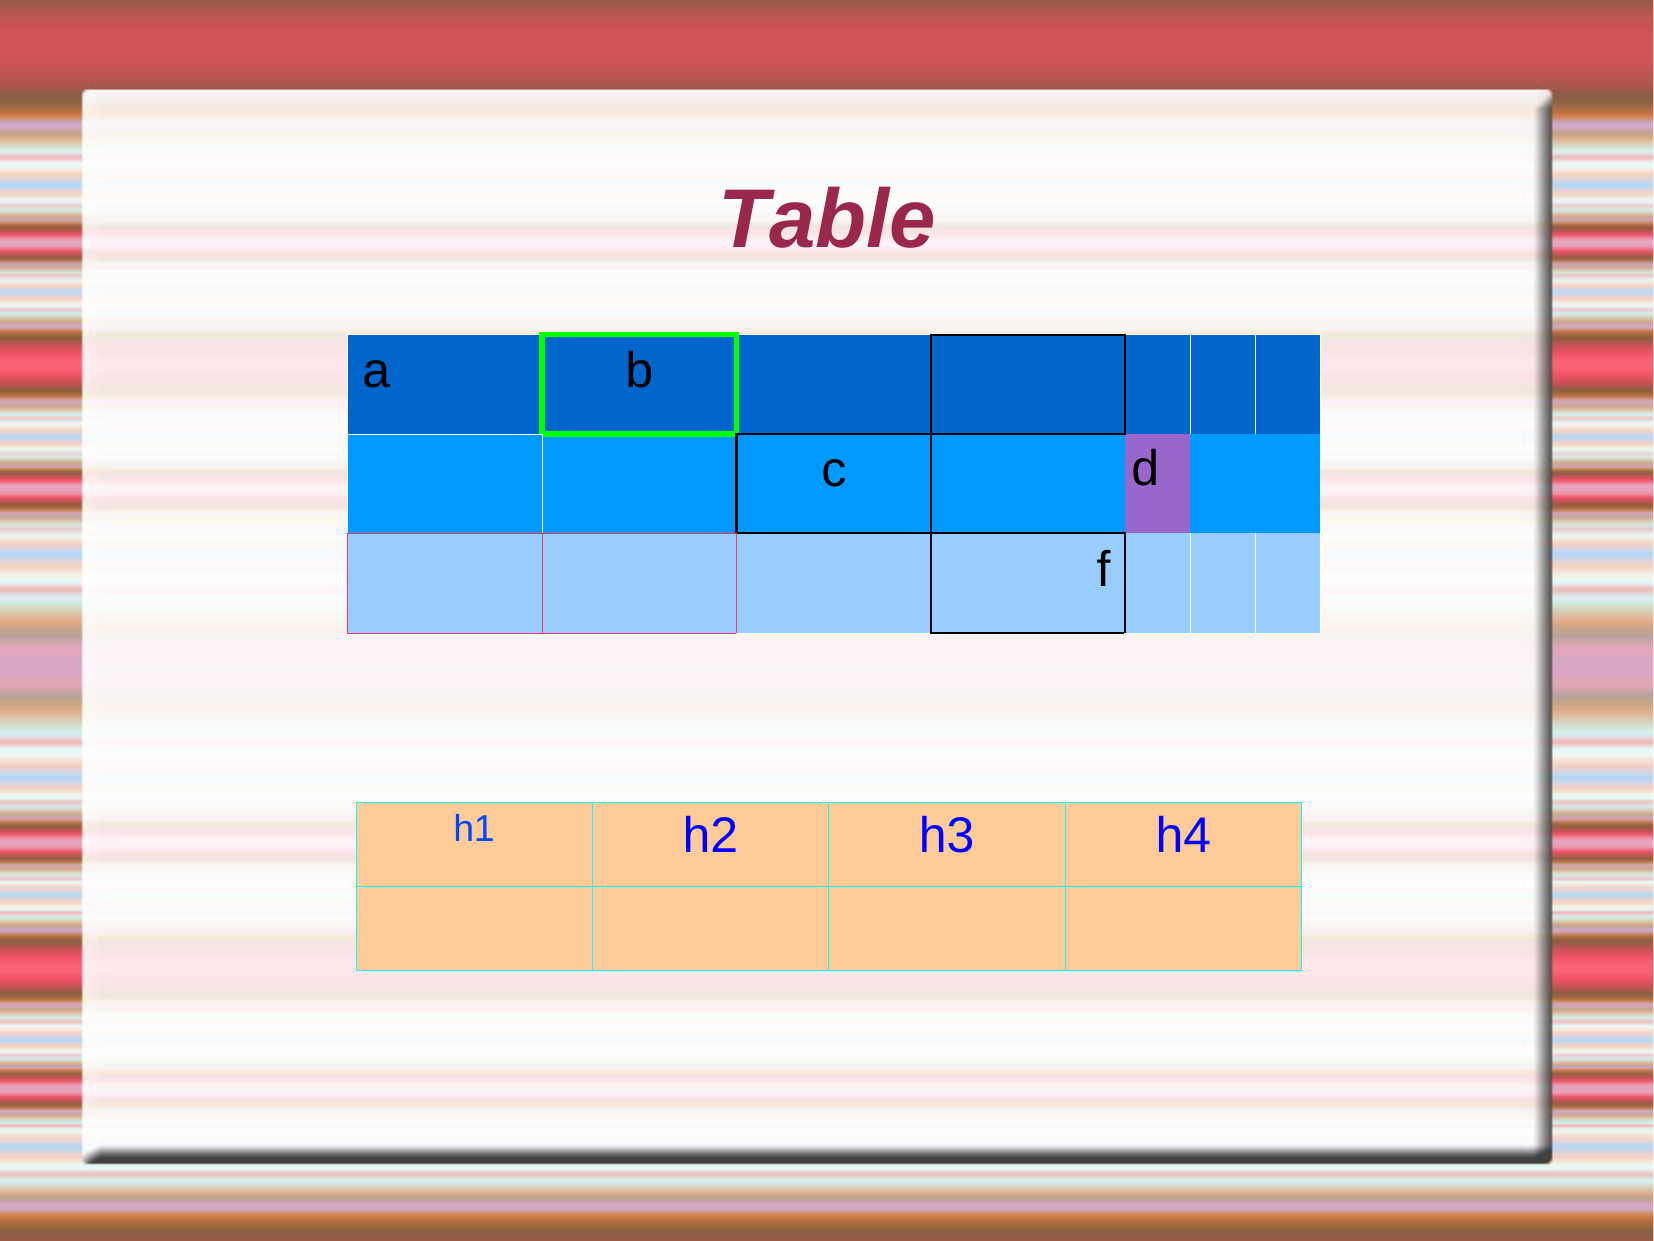

# Table
| a | b | | | | | |
| --- | --- | --- | --- | --- | --- | --- |
| | | c | | d | | |
| | | | f | | | |
| h1 | h2 | h3 | h4 |
| --- | --- | --- | --- |
| | | | |